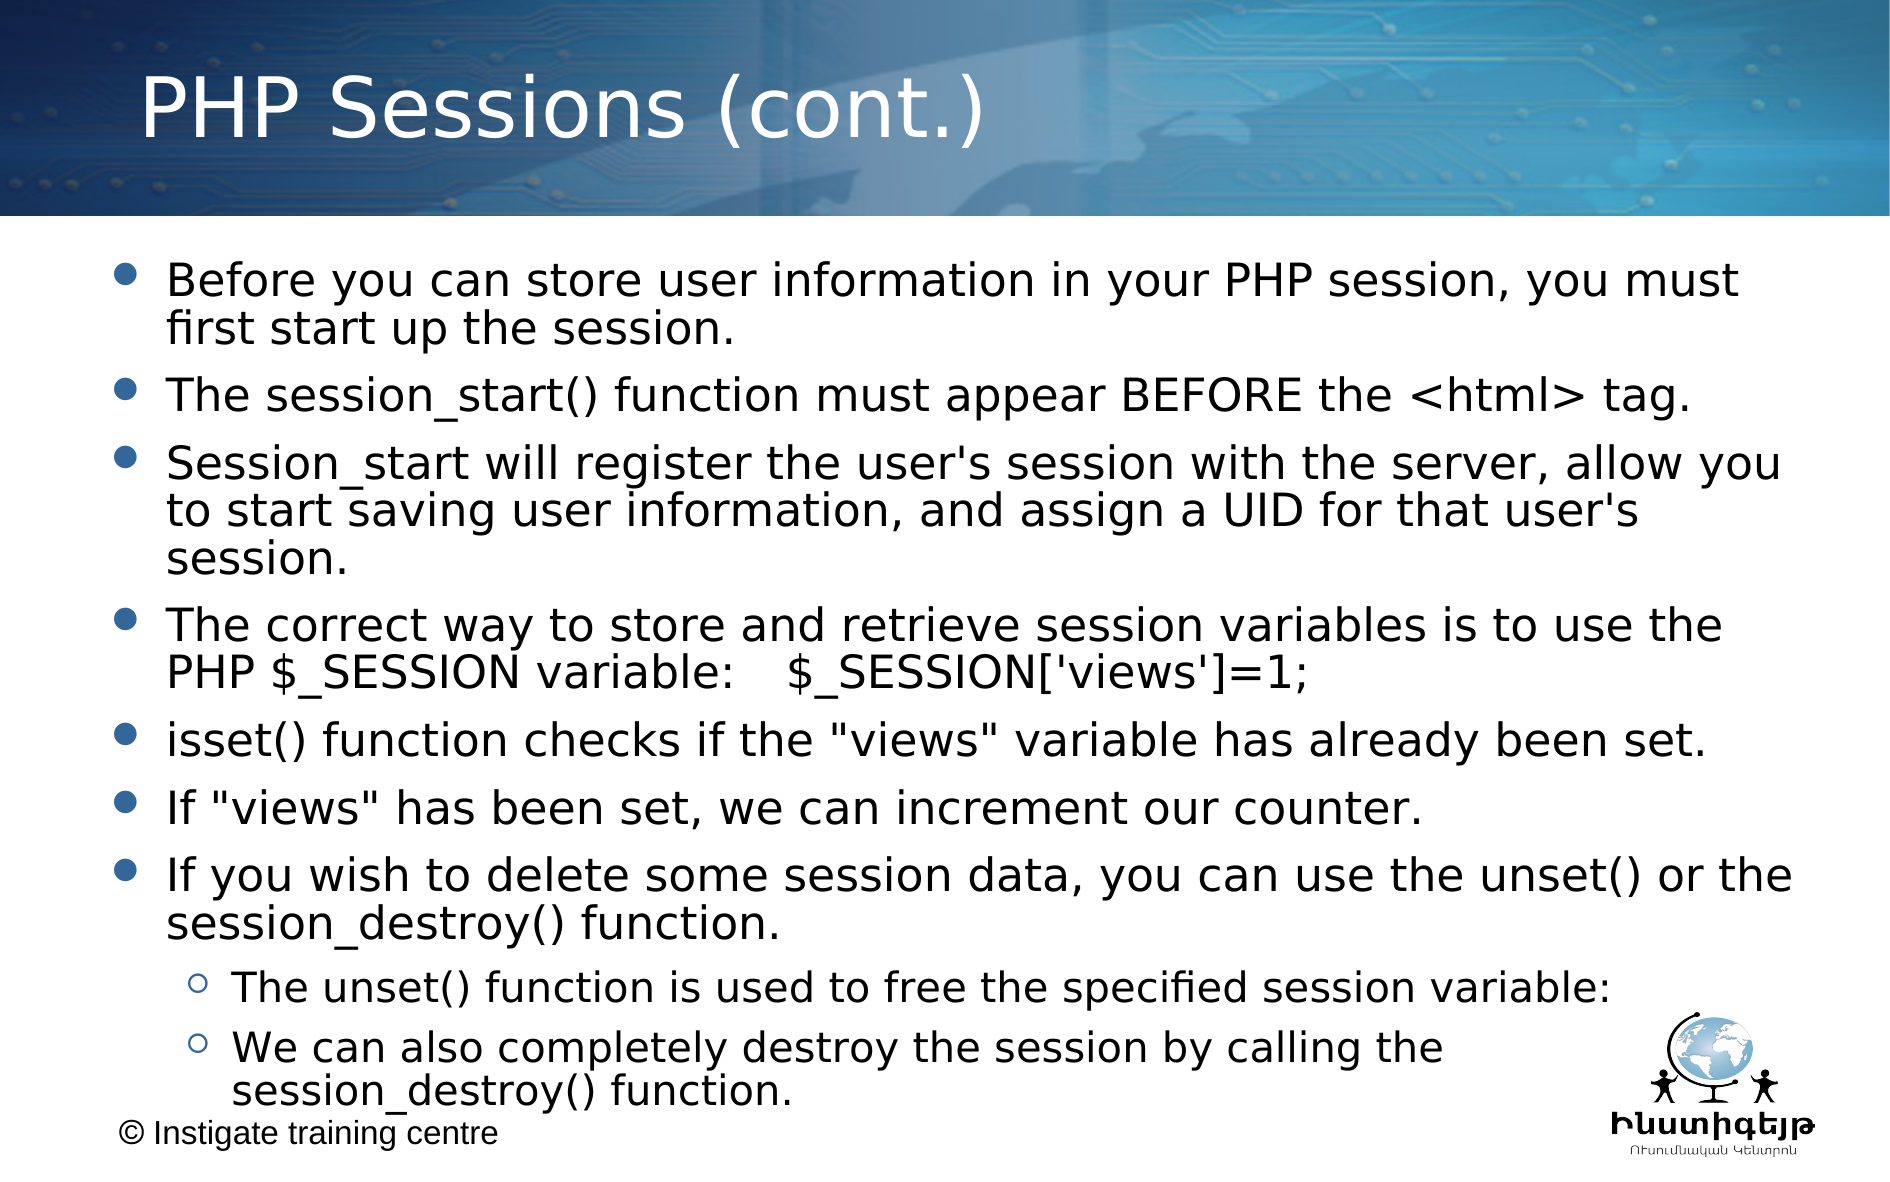

PHP Sessions (cont.)
# Before you can store user information in your PHP session, you must first start up the session.
The session_start() function must appear BEFORE the <html> tag.
Session_start will register the user's session with the server, allow you to start saving user information, and assign a UID for that user's session.
The correct way to store and retrieve session variables is to use the PHP $_SESSION variable:	$_SESSION['views']=1;
isset() function checks if the "views" variable has already been set.
If "views" has been set, we can increment our counter.
If you wish to delete some session data, you can use the unset() or the session_destroy() function.
The unset() function is used to free the specified session variable:
We can also completely destroy the session by calling the session_destroy() function.